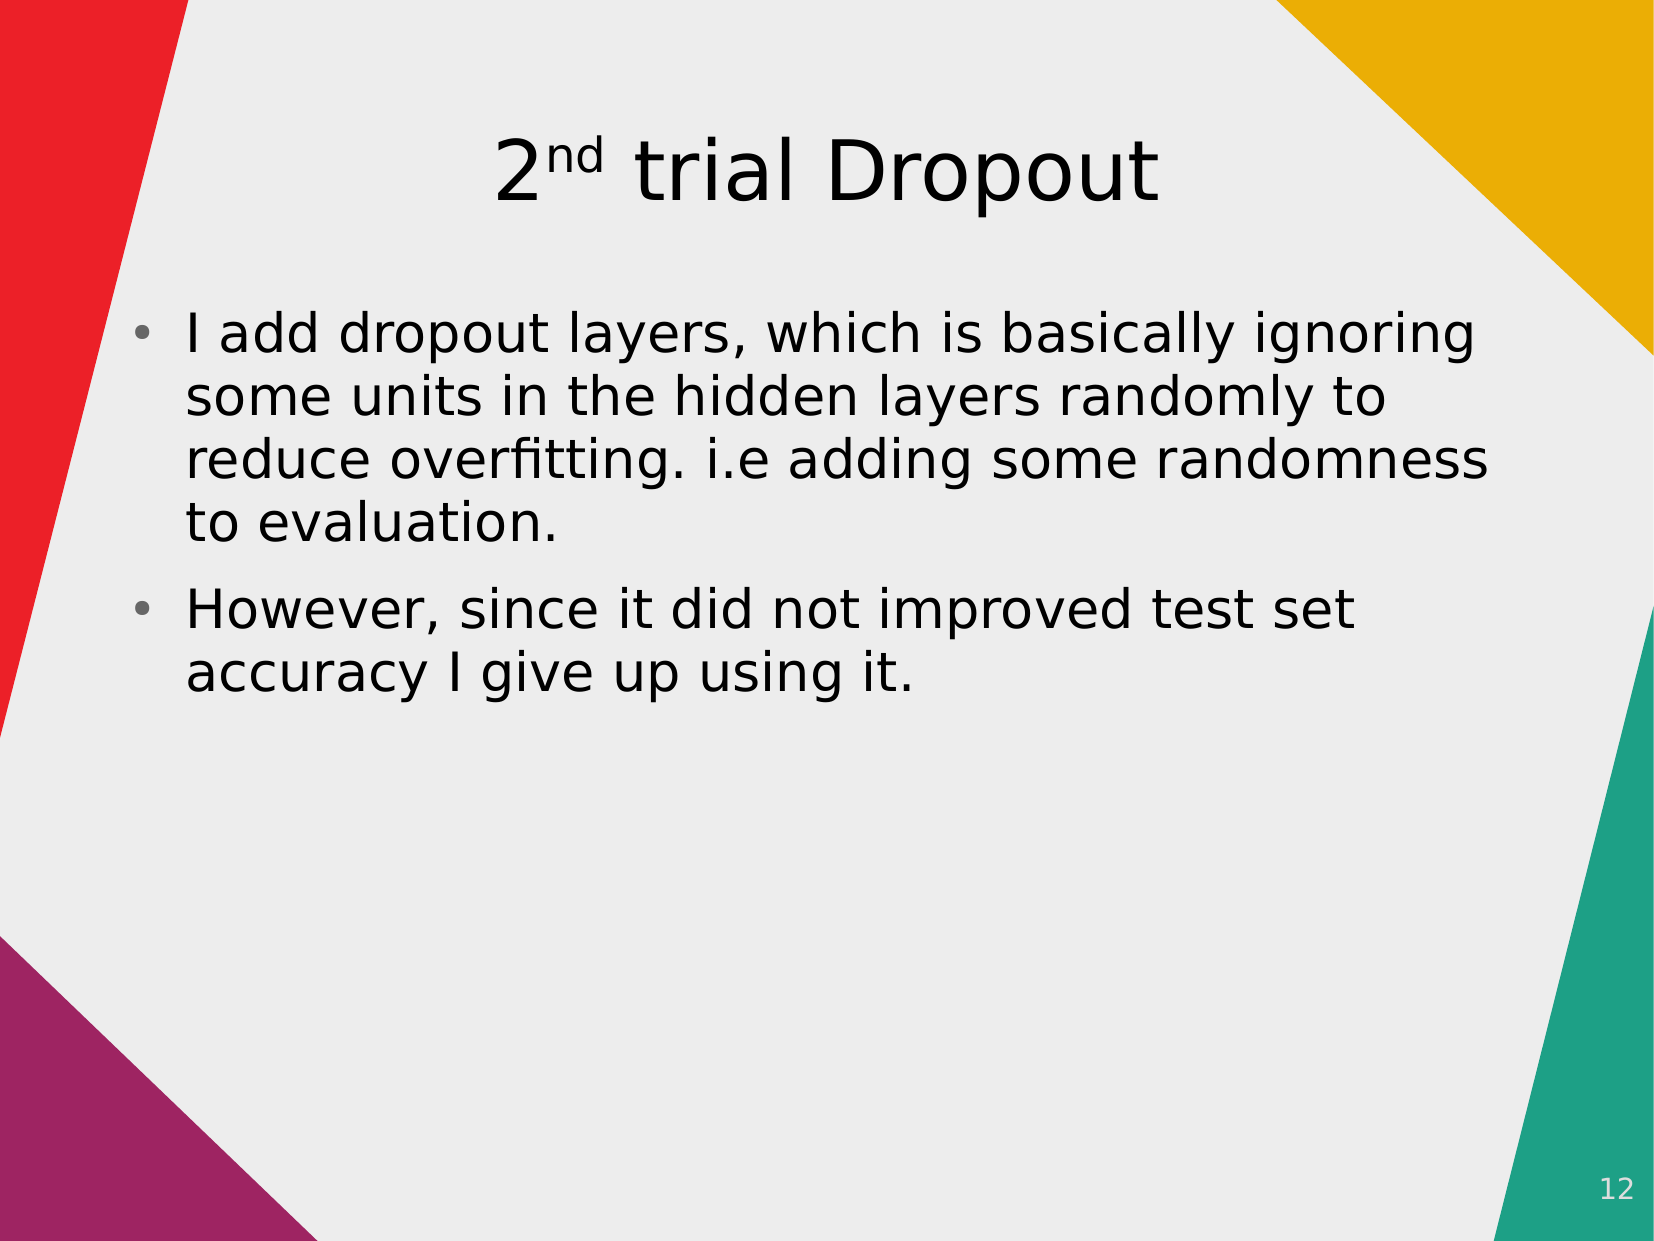

# 2nd trial Dropout
I add dropout layers, which is basically ignoring some units in the hidden layers randomly to reduce overfitting. i.e adding some randomness to evaluation.
However, since it did not improved test set accuracy I give up using it.
12